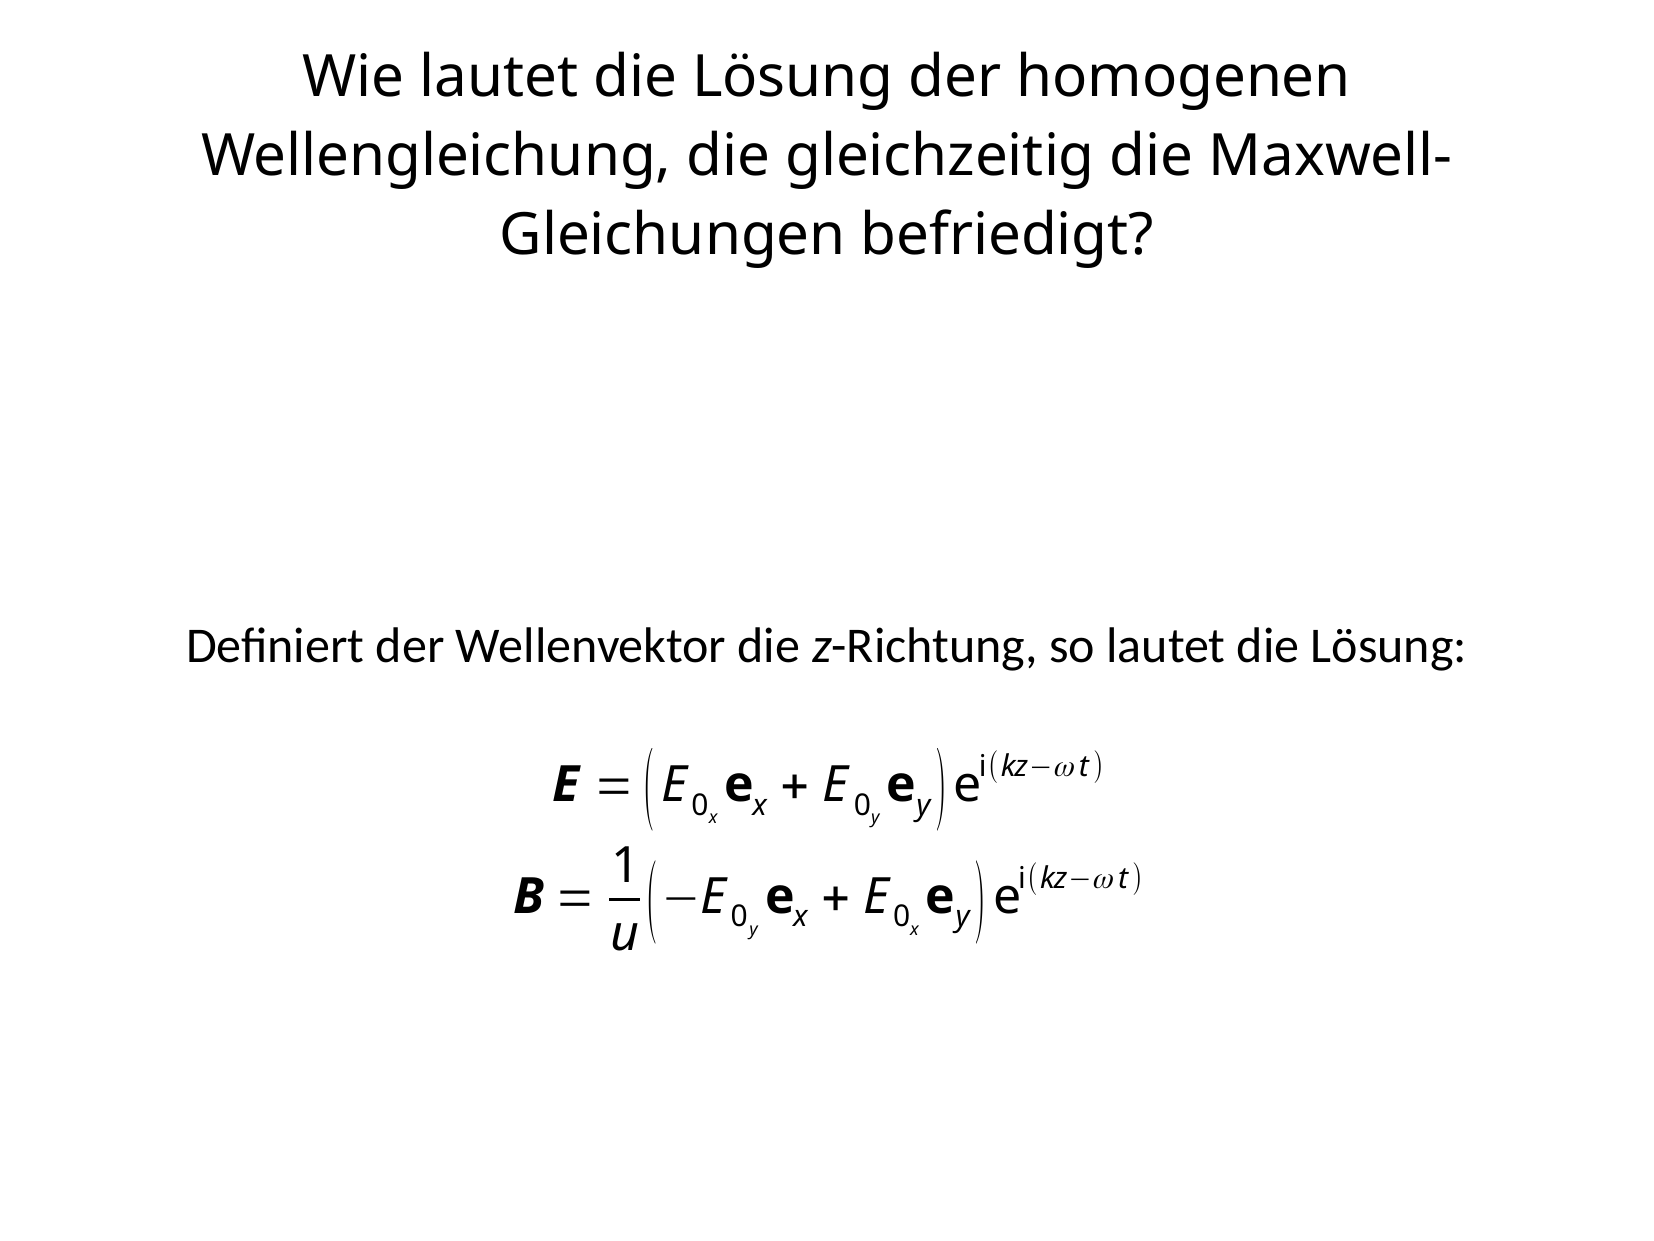

# Wie lautet die Lösung der homogenen Wellengleichung, die gleichzeitig die Maxwell-Gleichungen befriedigt?
Definiert der Wellenvektor die z-Richtung, so lautet die Lösung: